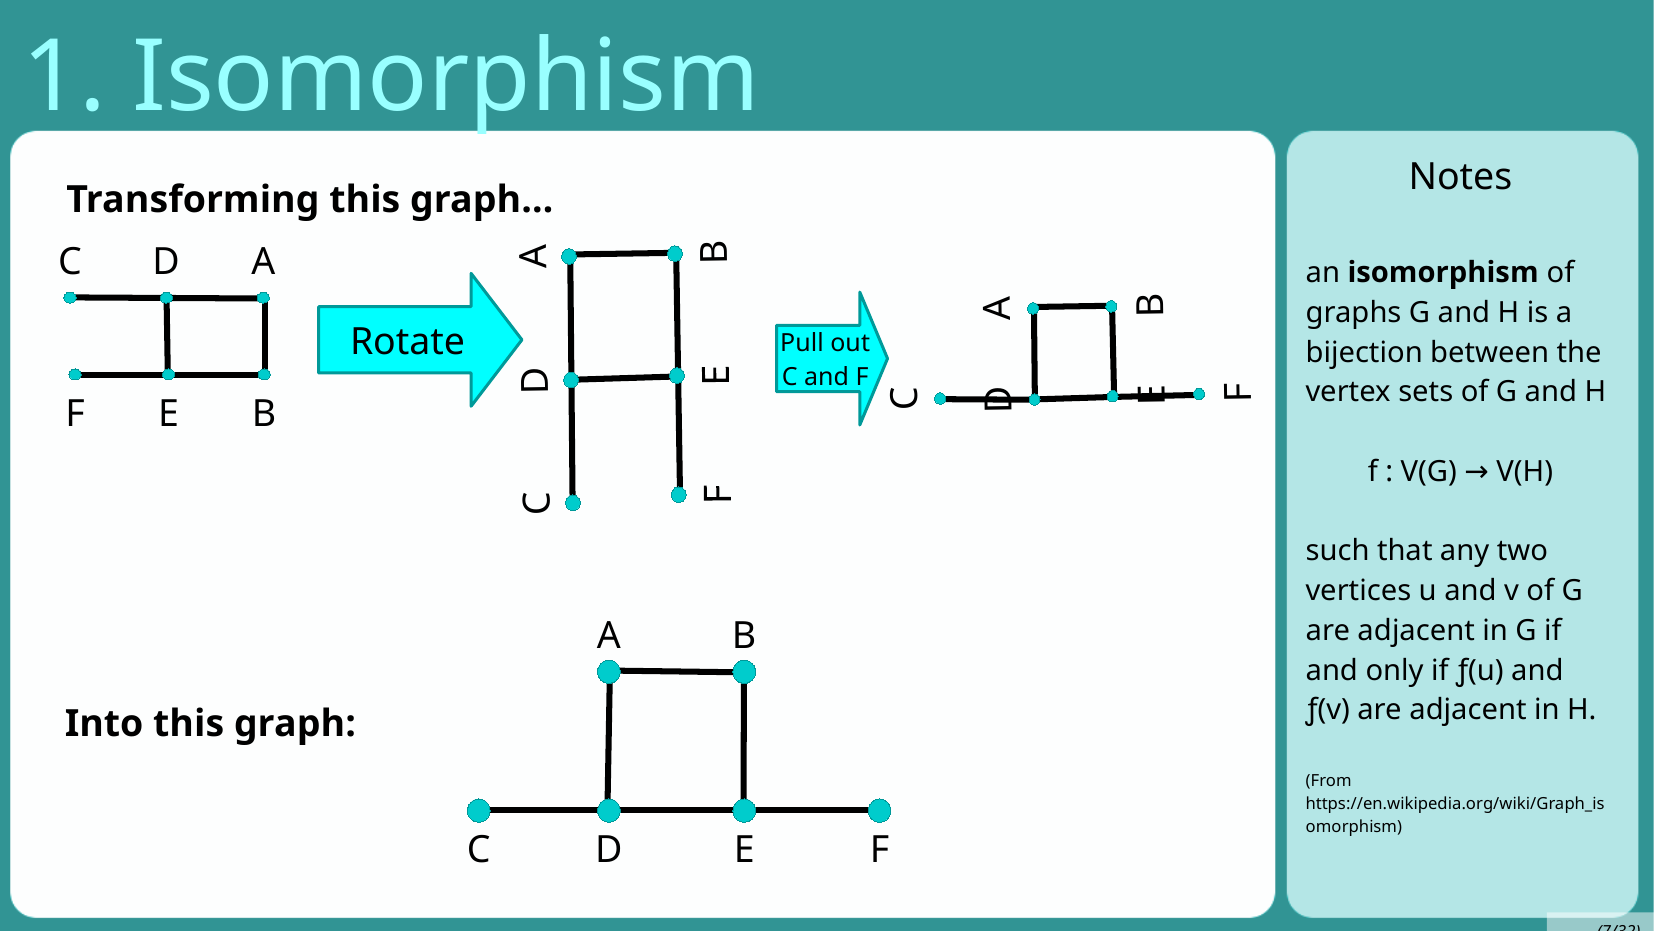

# 1. Isomorphism
Notes
an isomorphism of graphs G and H is a bijection between the vertex sets of G and H
f : V(G) → V(H)
such that any two vertices u and v of G are adjacent in G if and only if ƒ(u) and ƒ(v) are adjacent in H.
(From https://en.wikipedia.org/wiki/Graph_isomorphism)
Transforming this graph…
B
A
E
D
F
C
Rotate
Pull out
C and F
C
D
A
F
E
B
B
A
F
E
C
D
A
B
C
D
E
F
Into this graph: